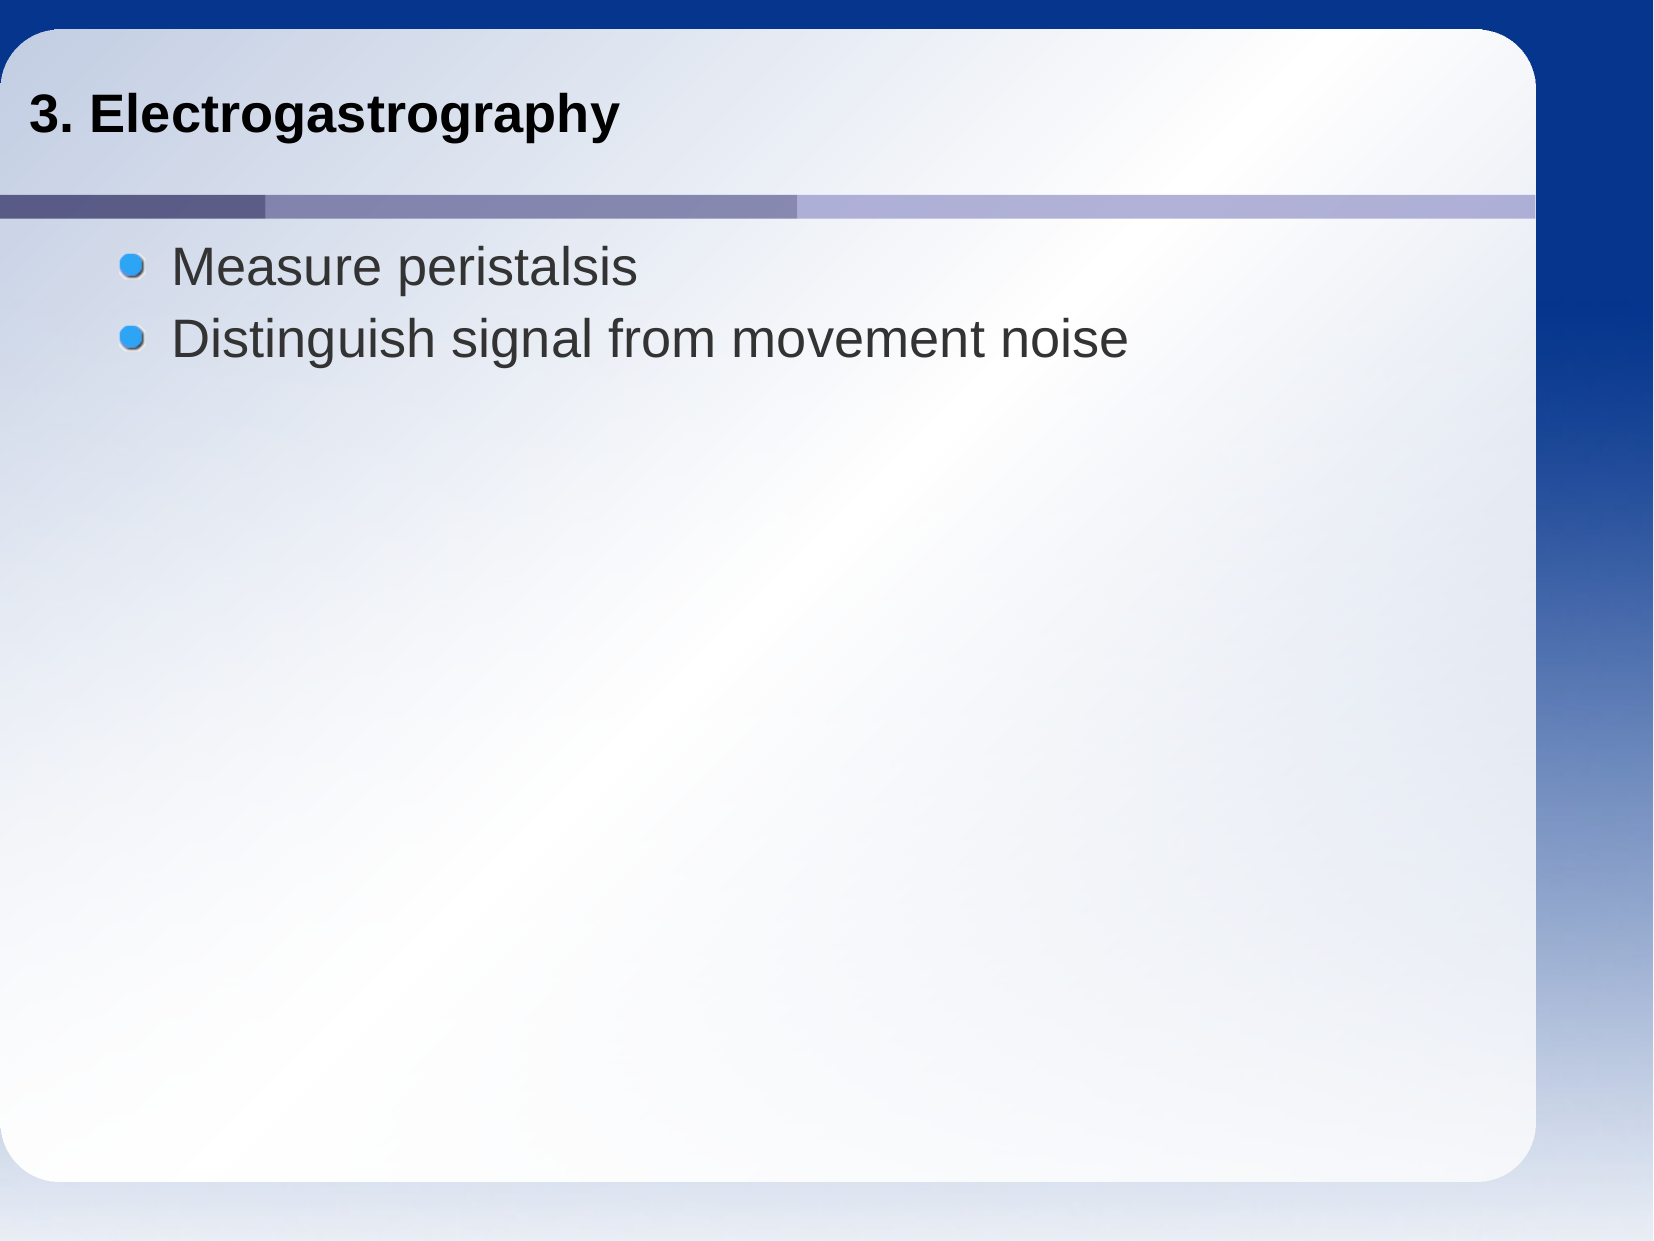

# 3. Electrogastrography
Measure peristalsis
Distinguish signal from movement noise